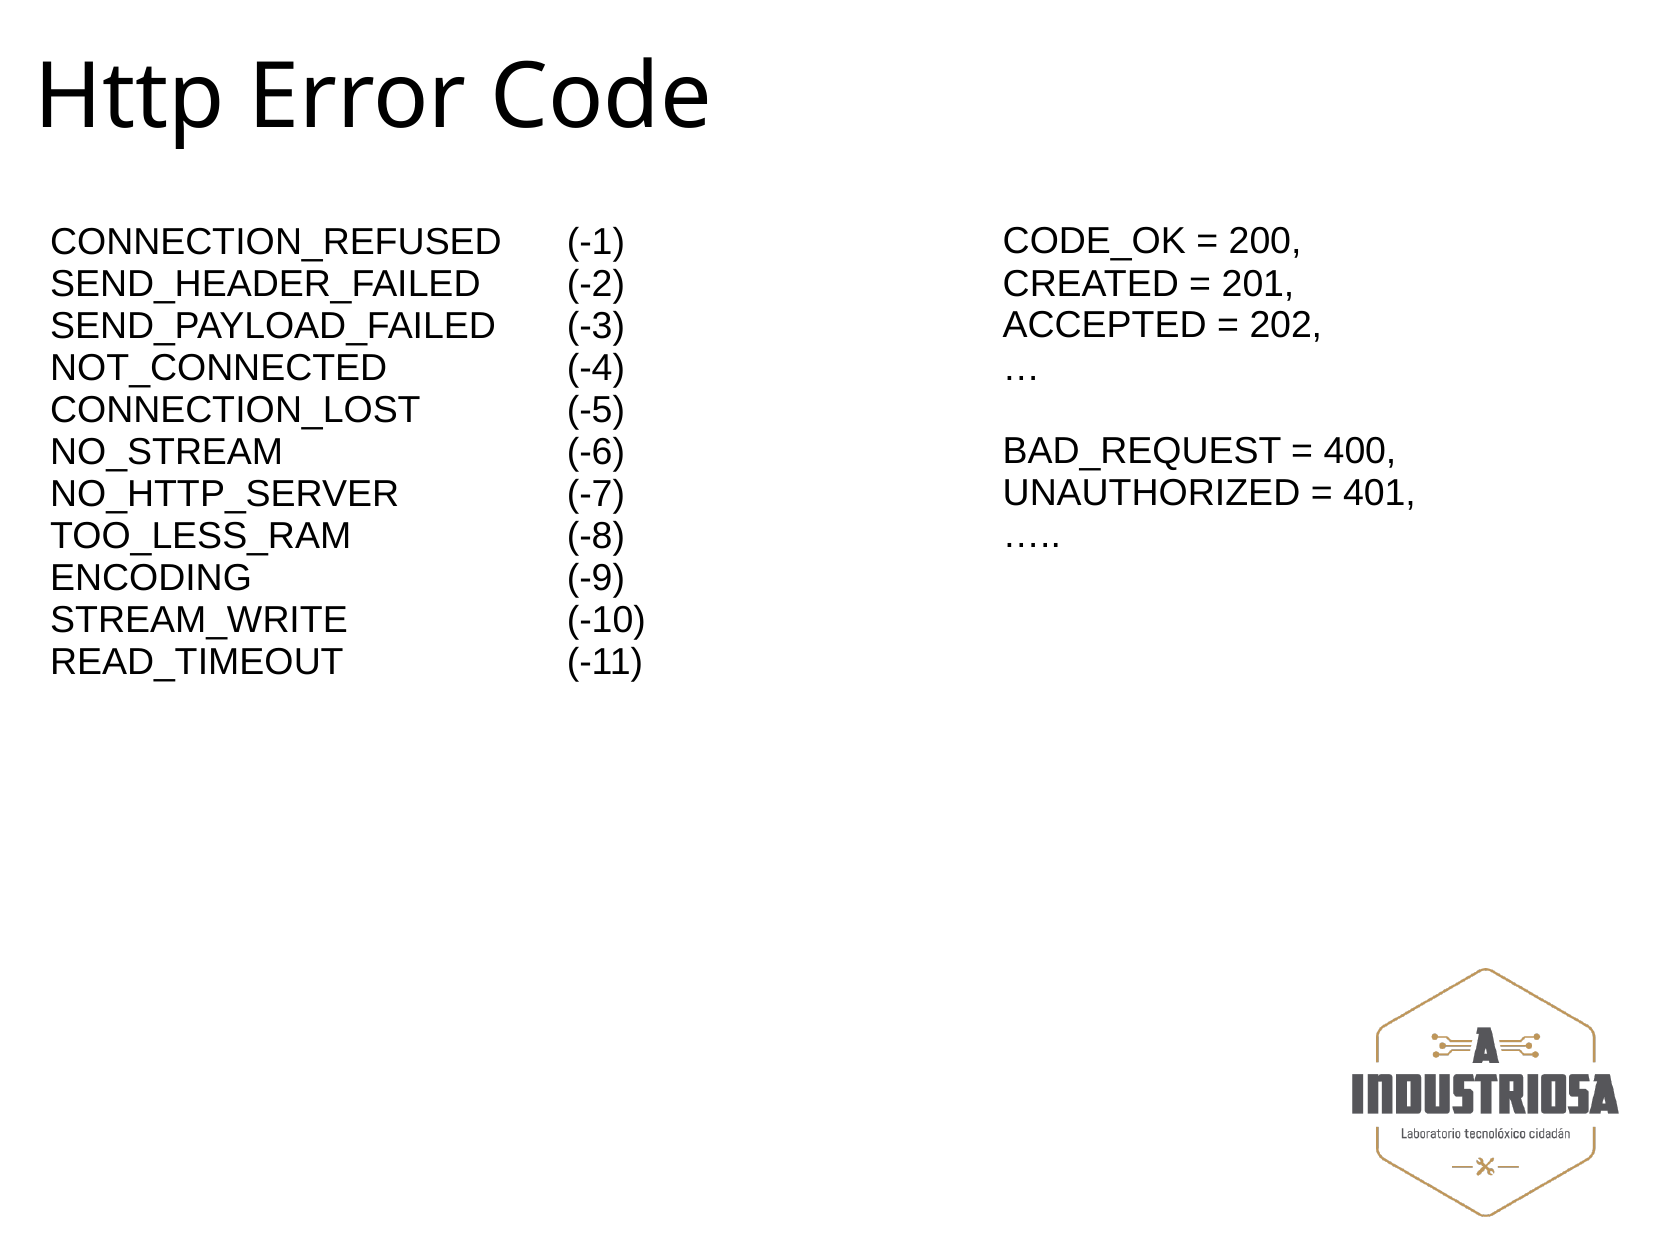

Http Error Code
CODE_OK = 200,
CREATED = 201,
ACCEPTED = 202,
…
BAD_REQUEST = 400,
UNAUTHORIZED = 401,
…..
CONNECTION_REFUSED 	(-1)
SEND_HEADER_FAILED 	(-2)
SEND_PAYLOAD_FAILED 	(-3)
NOT_CONNECTED 		(-4)
CONNECTION_LOST 		(-5)
NO_STREAM 			(-6)
NO_HTTP_SERVER 		(-7)
TOO_LESS_RAM 		(-8)
ENCODING 			(-9)
STREAM_WRITE 		(-10)
READ_TIMEOUT 		(-11)